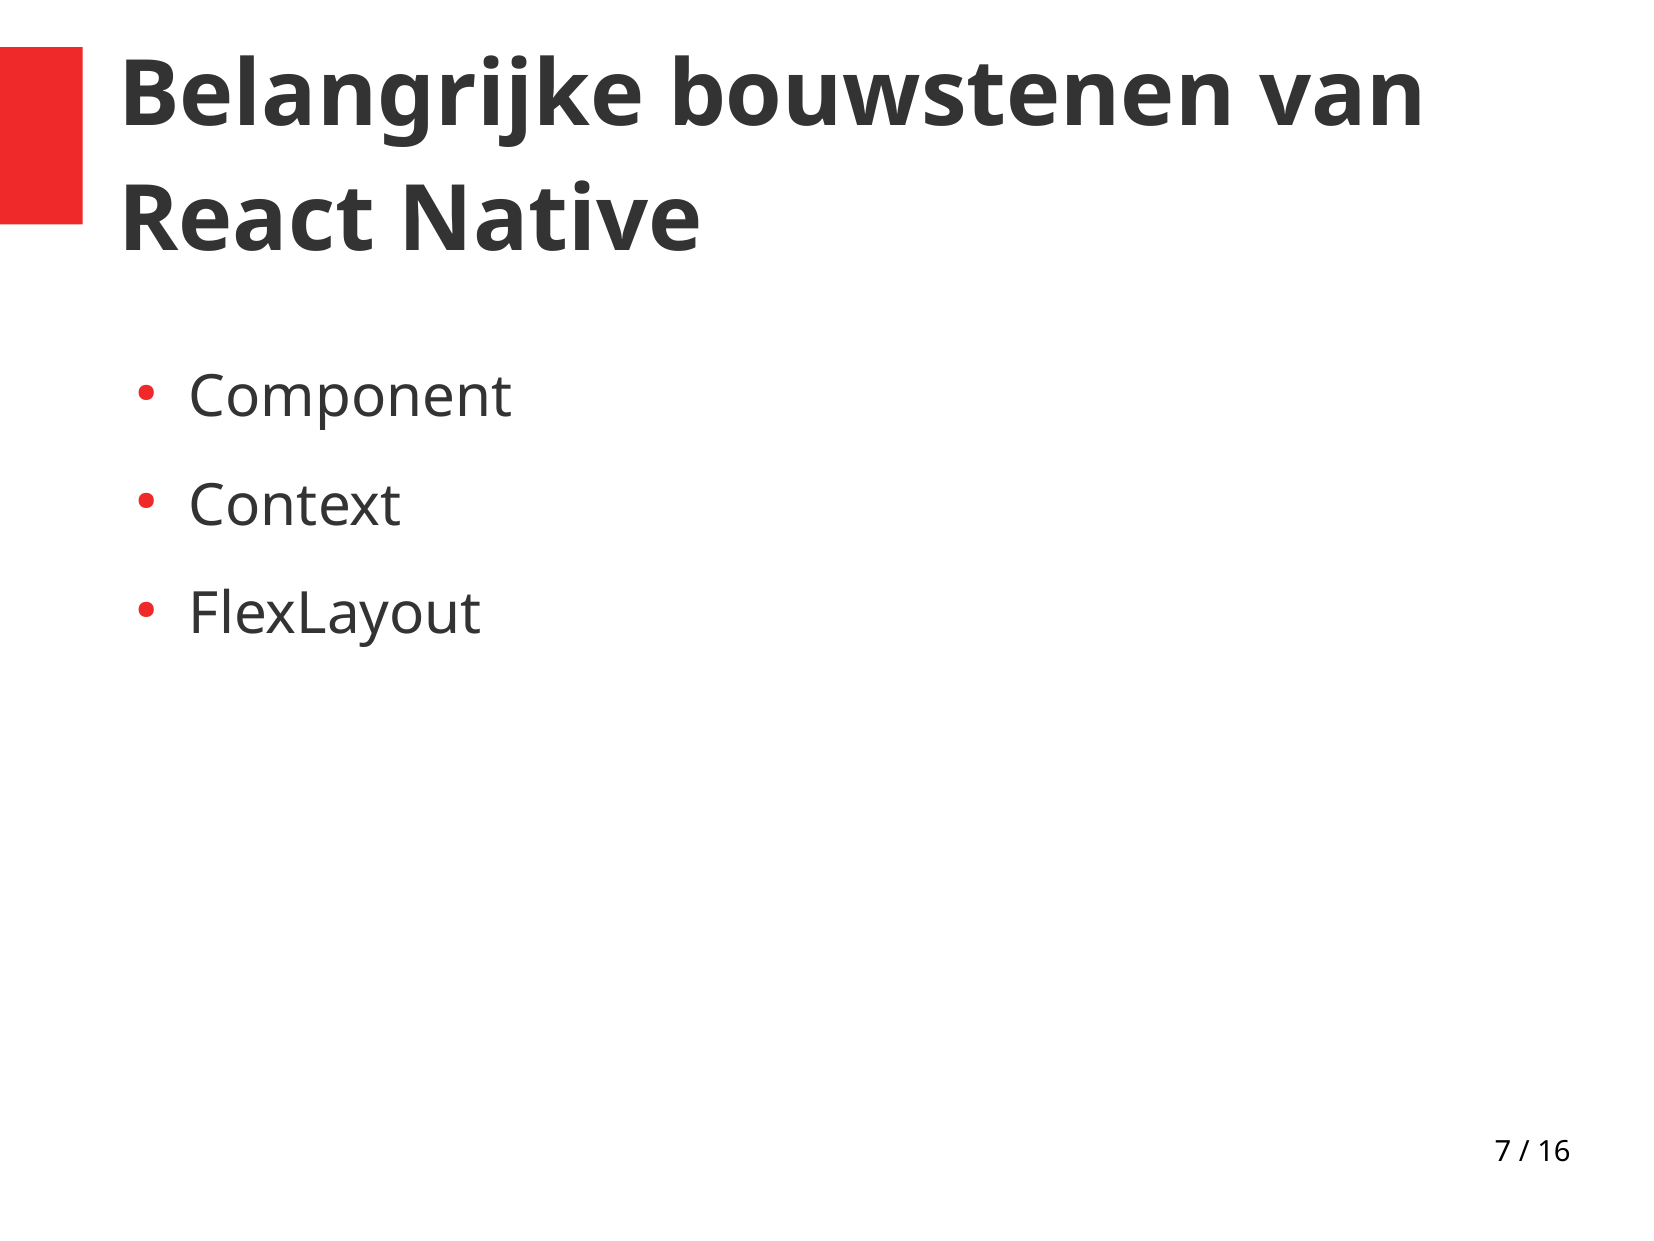

# Belangrijke bouwstenen van React Native
Component
Context
FlexLayout
7